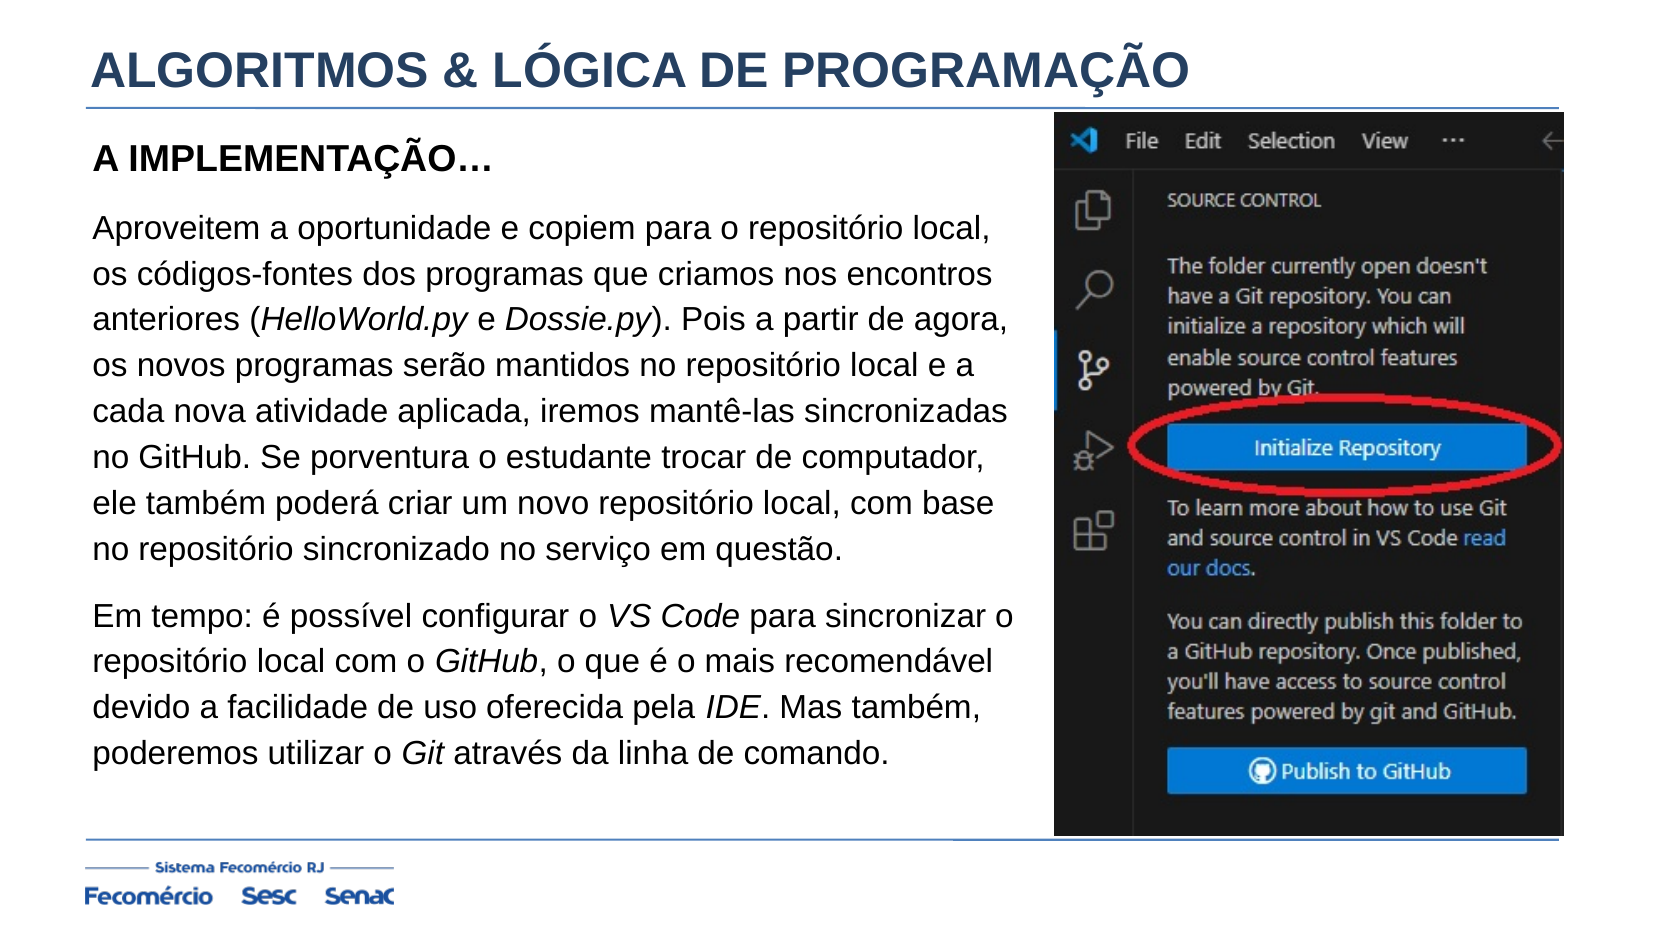

ALGORITMOS & LÓGICA DE PROGRAMAÇÃO
A IMPLEMENTAÇÃO…
Aproveitem a oportunidade e copiem para o repositório local, os códigos-fontes dos programas que criamos nos encontros anteriores (HelloWorld.py e Dossie.py). Pois a partir de agora, os novos programas serão mantidos no repositório local e a cada nova atividade aplicada, iremos mantê-las sincronizadas no GitHub. Se porventura o estudante trocar de computador, ele também poderá criar um novo repositório local, com base no repositório sincronizado no serviço em questão.
Em tempo: é possível configurar o VS Code para sincronizar o repositório local com o GitHub, o que é o mais recomendável devido a facilidade de uso oferecida pela IDE. Mas também, poderemos utilizar o Git através da linha de comando.